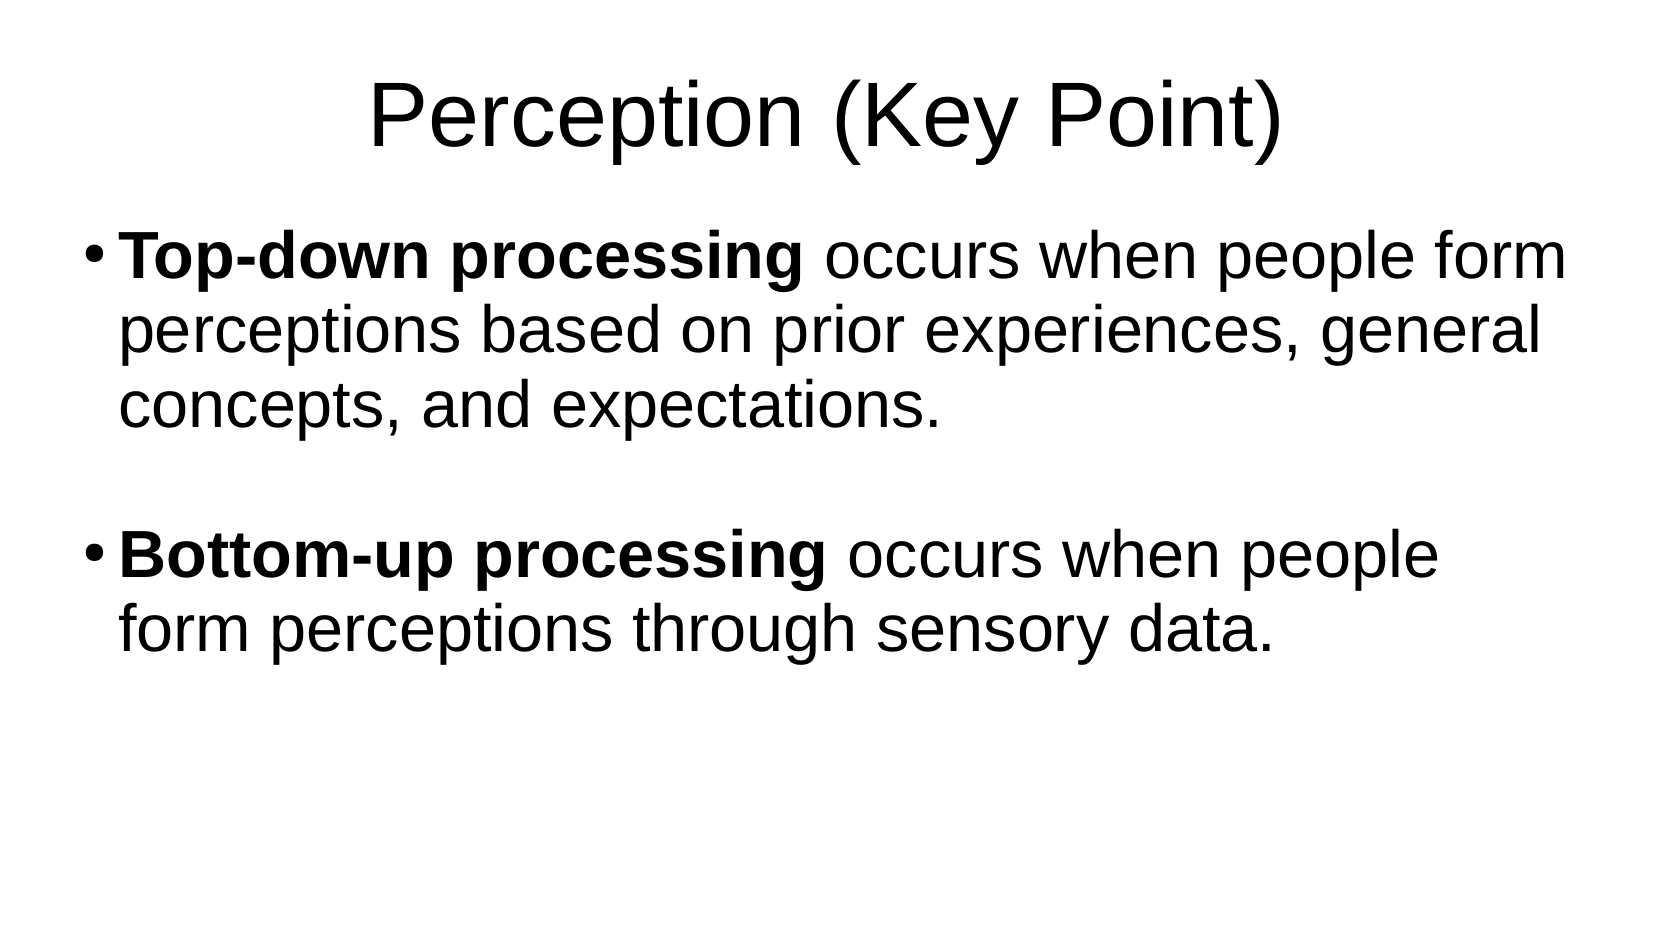

# Perception (Key Point)
Top-down processing occurs when people form perceptions based on prior experiences, general concepts, and expectations.
Bottom-up processing occurs when people form perceptions through sensory data.